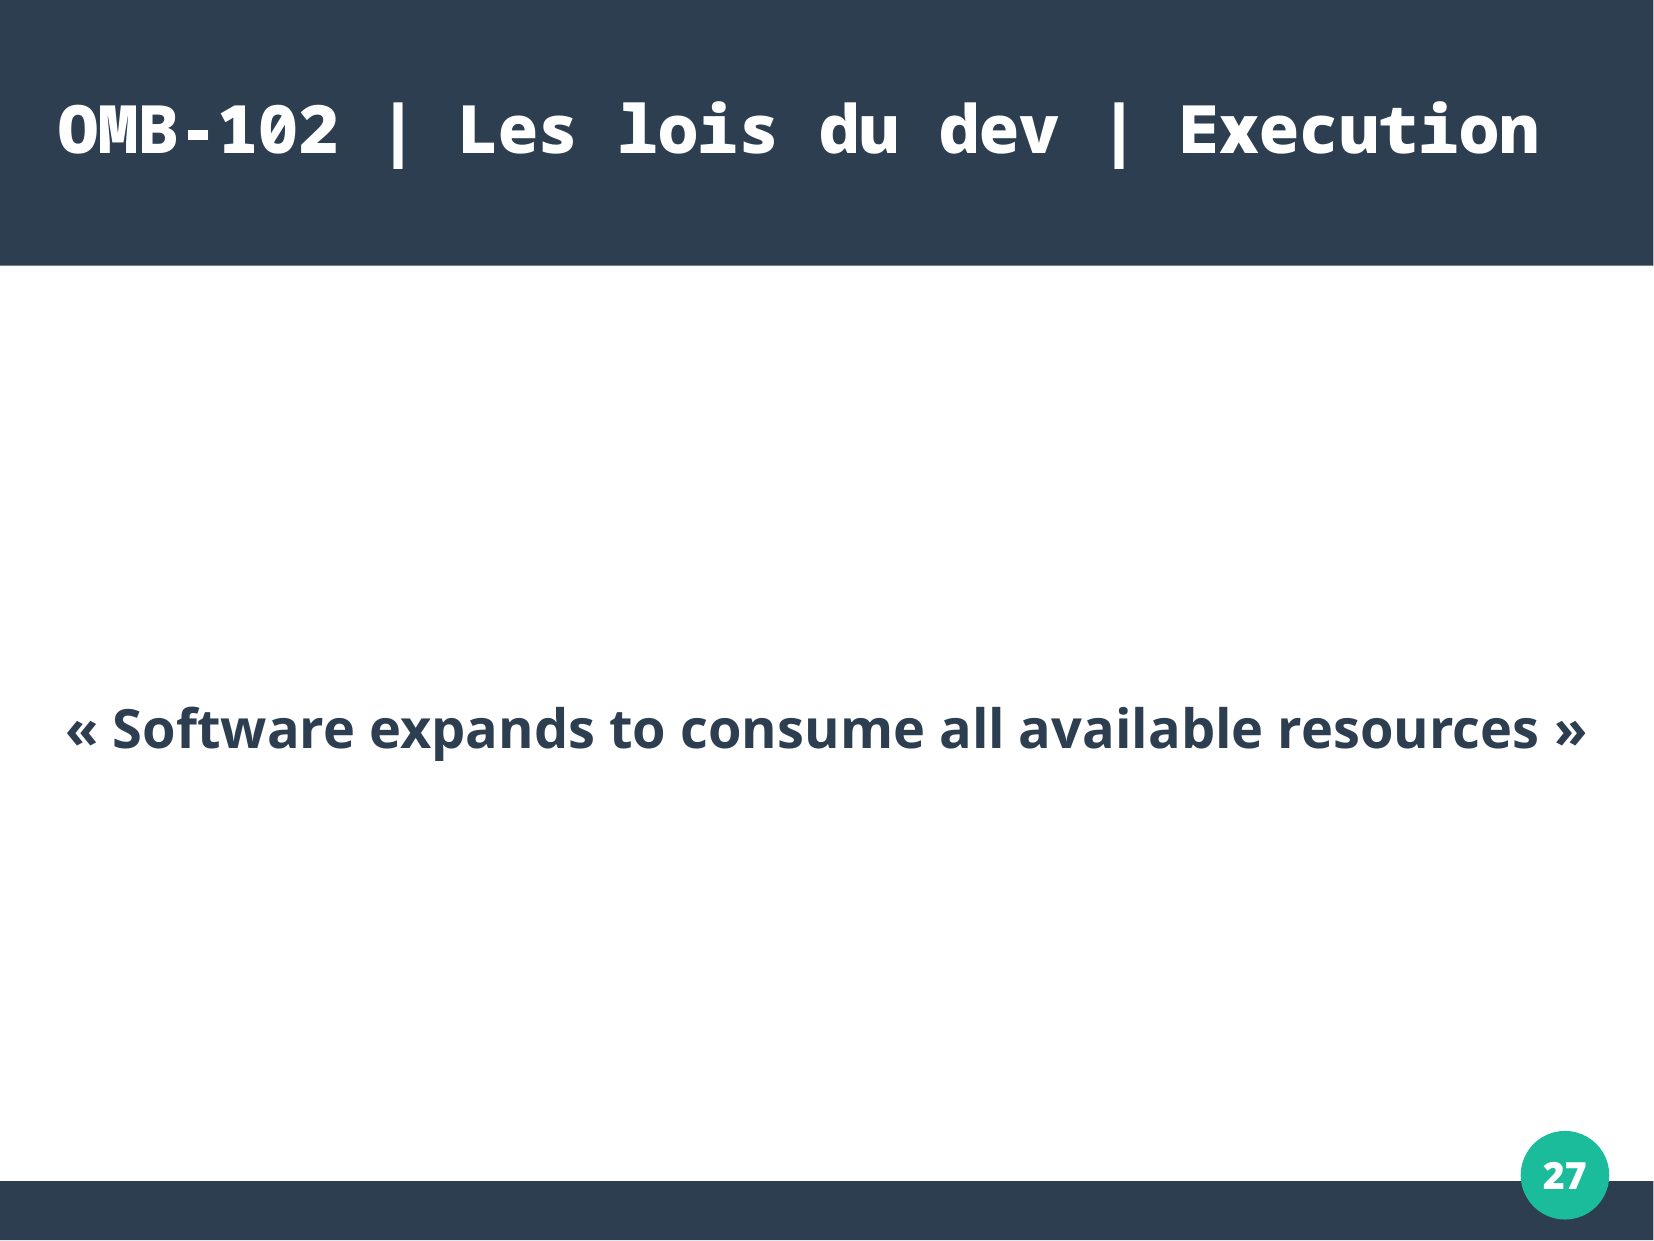

# OMB-102 | Les lois du dev | Execution
« Software expands to consume all available resources »
27